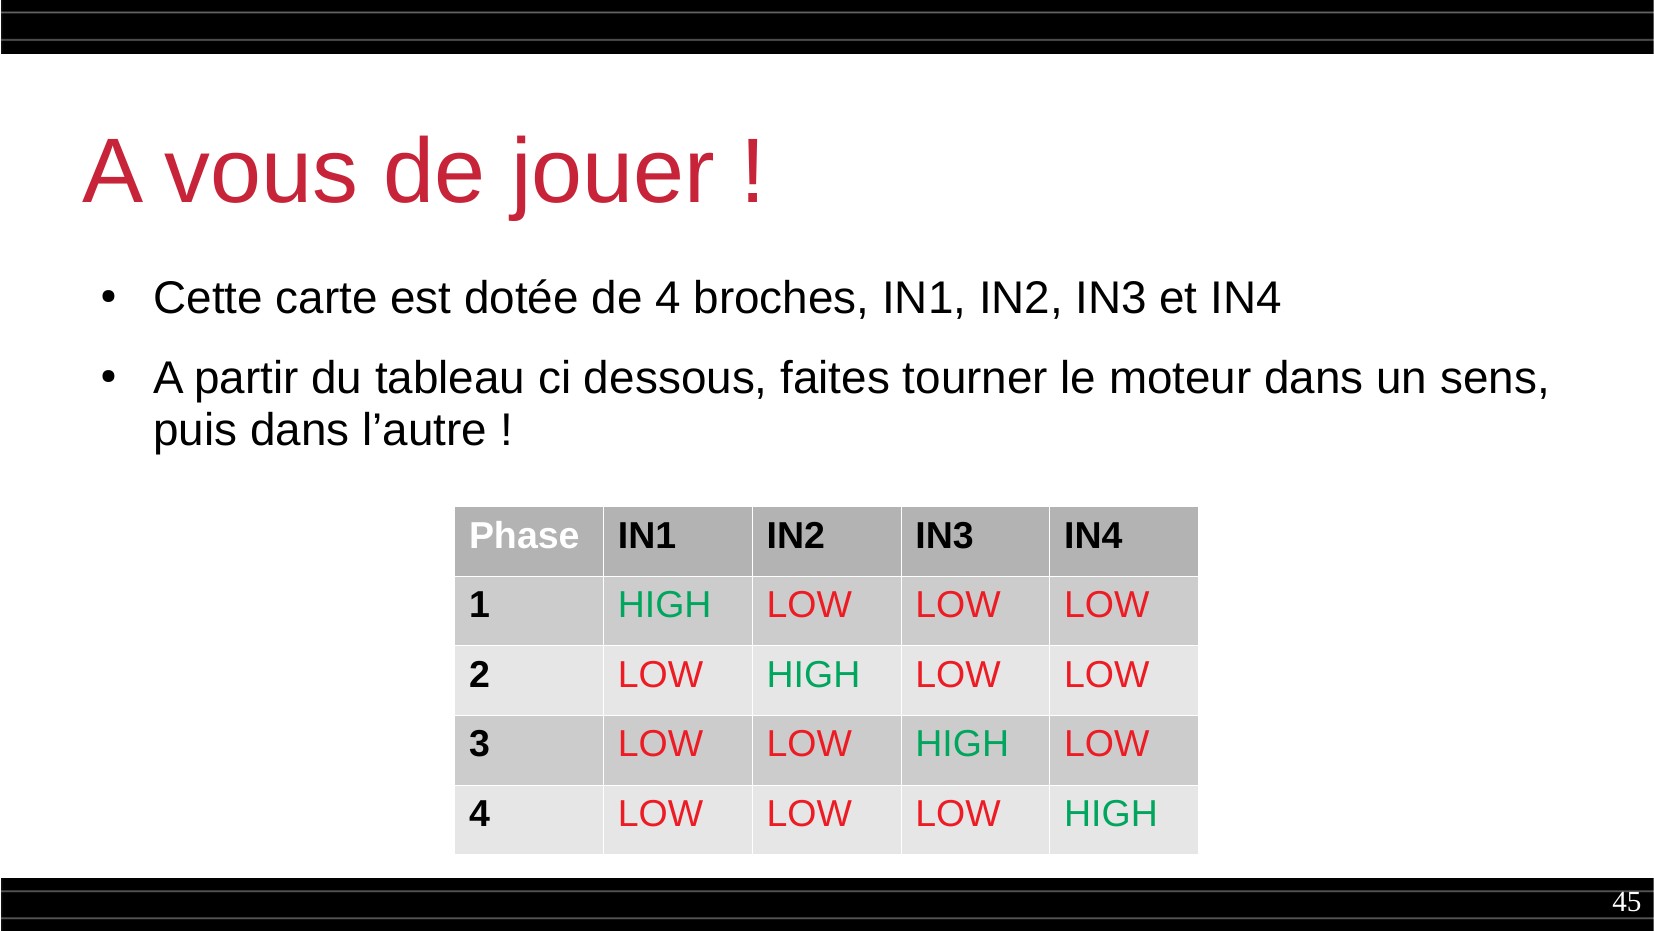

# A vous de jouer !
Cette carte est dotée de 4 broches, IN1, IN2, IN3 et IN4
A partir du tableau ci dessous, faites tourner le moteur dans un sens, puis dans l’autre !
| Phase | IN1 | IN2 | IN3 | IN4 |
| --- | --- | --- | --- | --- |
| 1 | HIGH | LOW | LOW | LOW |
| 2 | LOW | HIGH | LOW | LOW |
| 3 | LOW | LOW | HIGH | LOW |
| 4 | LOW | LOW | LOW | HIGH |